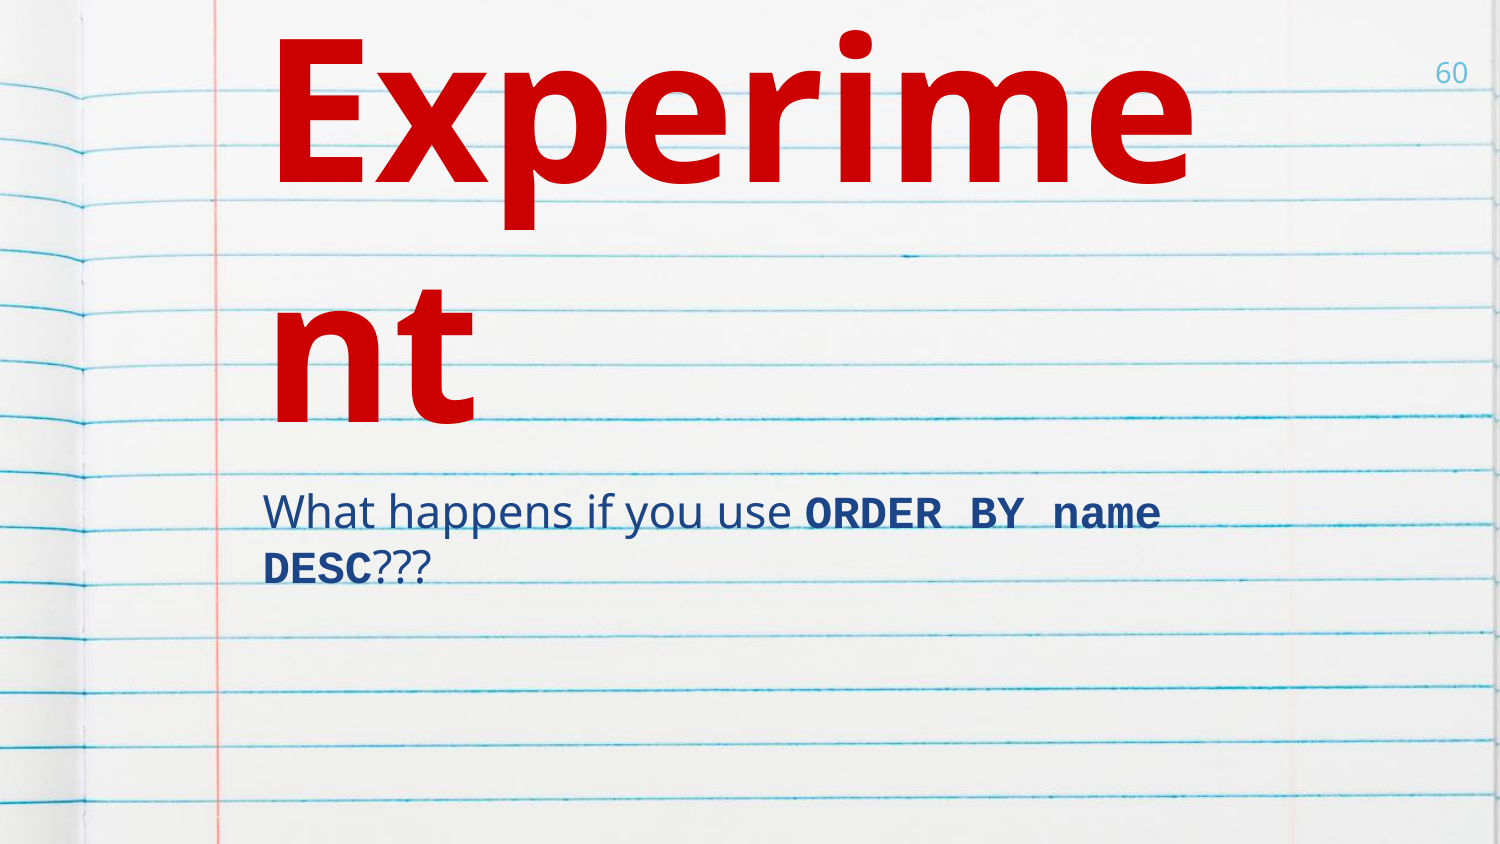

# Experiment
What happens if you use ORDER BY name DESC???